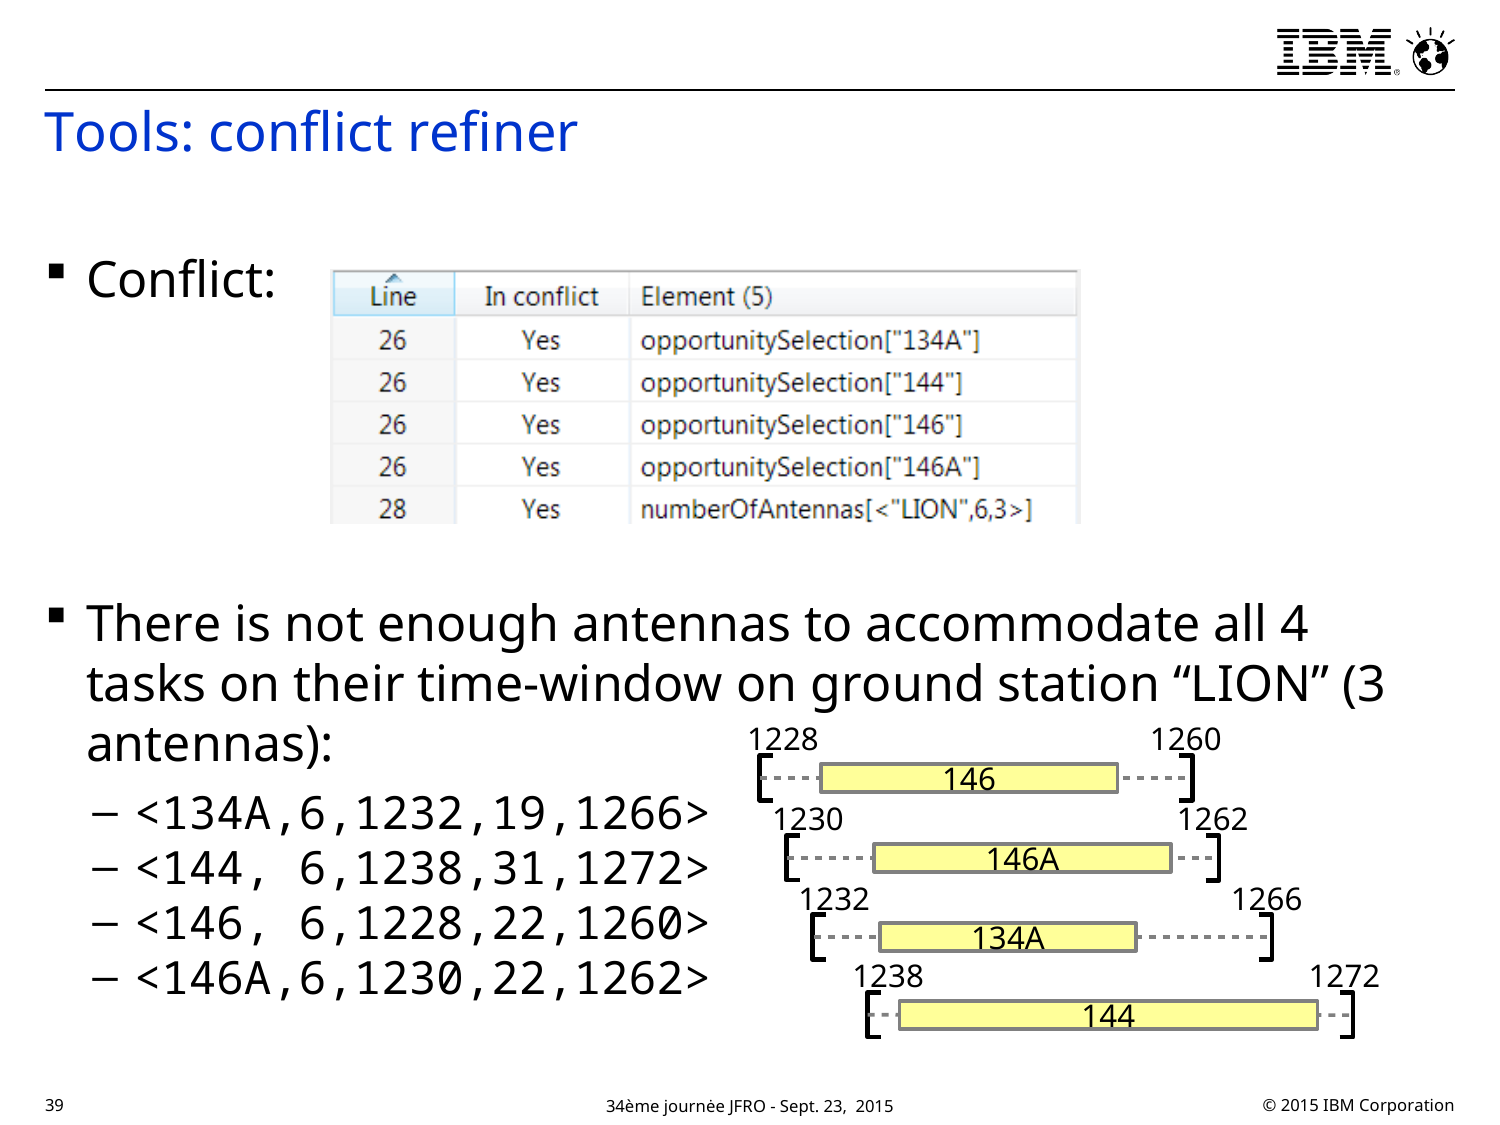

# Tools: conflict refiner
Conflict:
There is not enough antennas to accommodate all 4 tasks on their time-window on ground station “LION” (3 antennas):
<134A,6,1232,19,1266>
<144, 6,1238,31,1272>
<146, 6,1228,22,1260>
<146A,6,1230,22,1262>
1228
1260
146
1230
1262
146A
1232
1266
134A
1238
1272
144
39